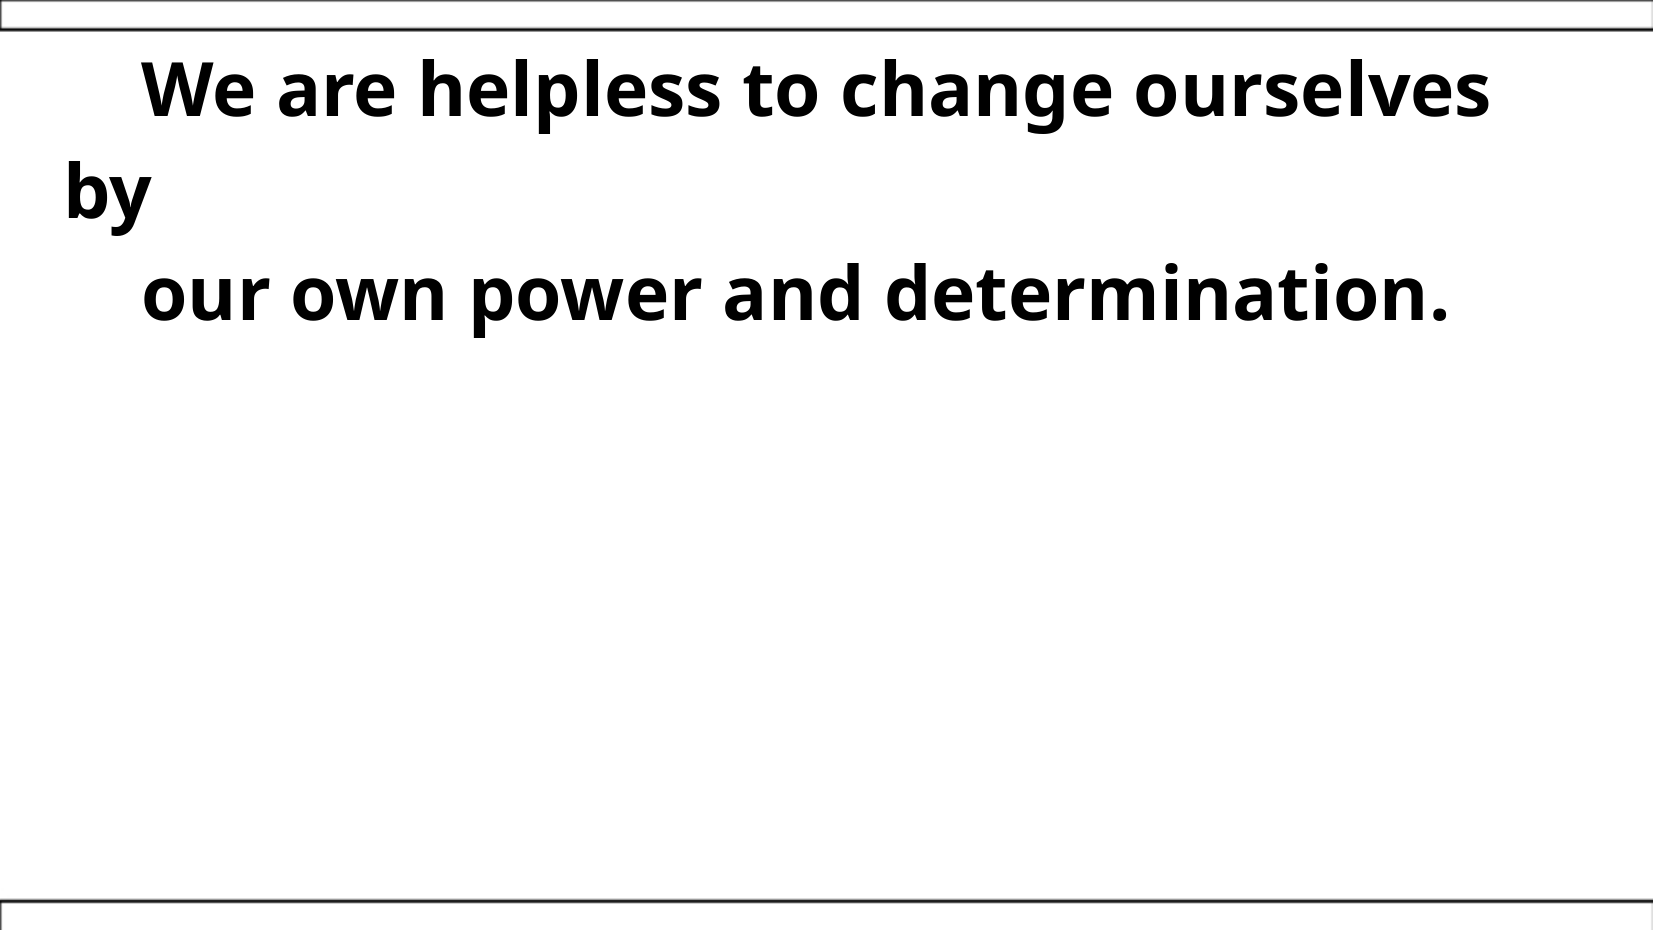

We are helpless to change ourselves by
 our own power and determination.